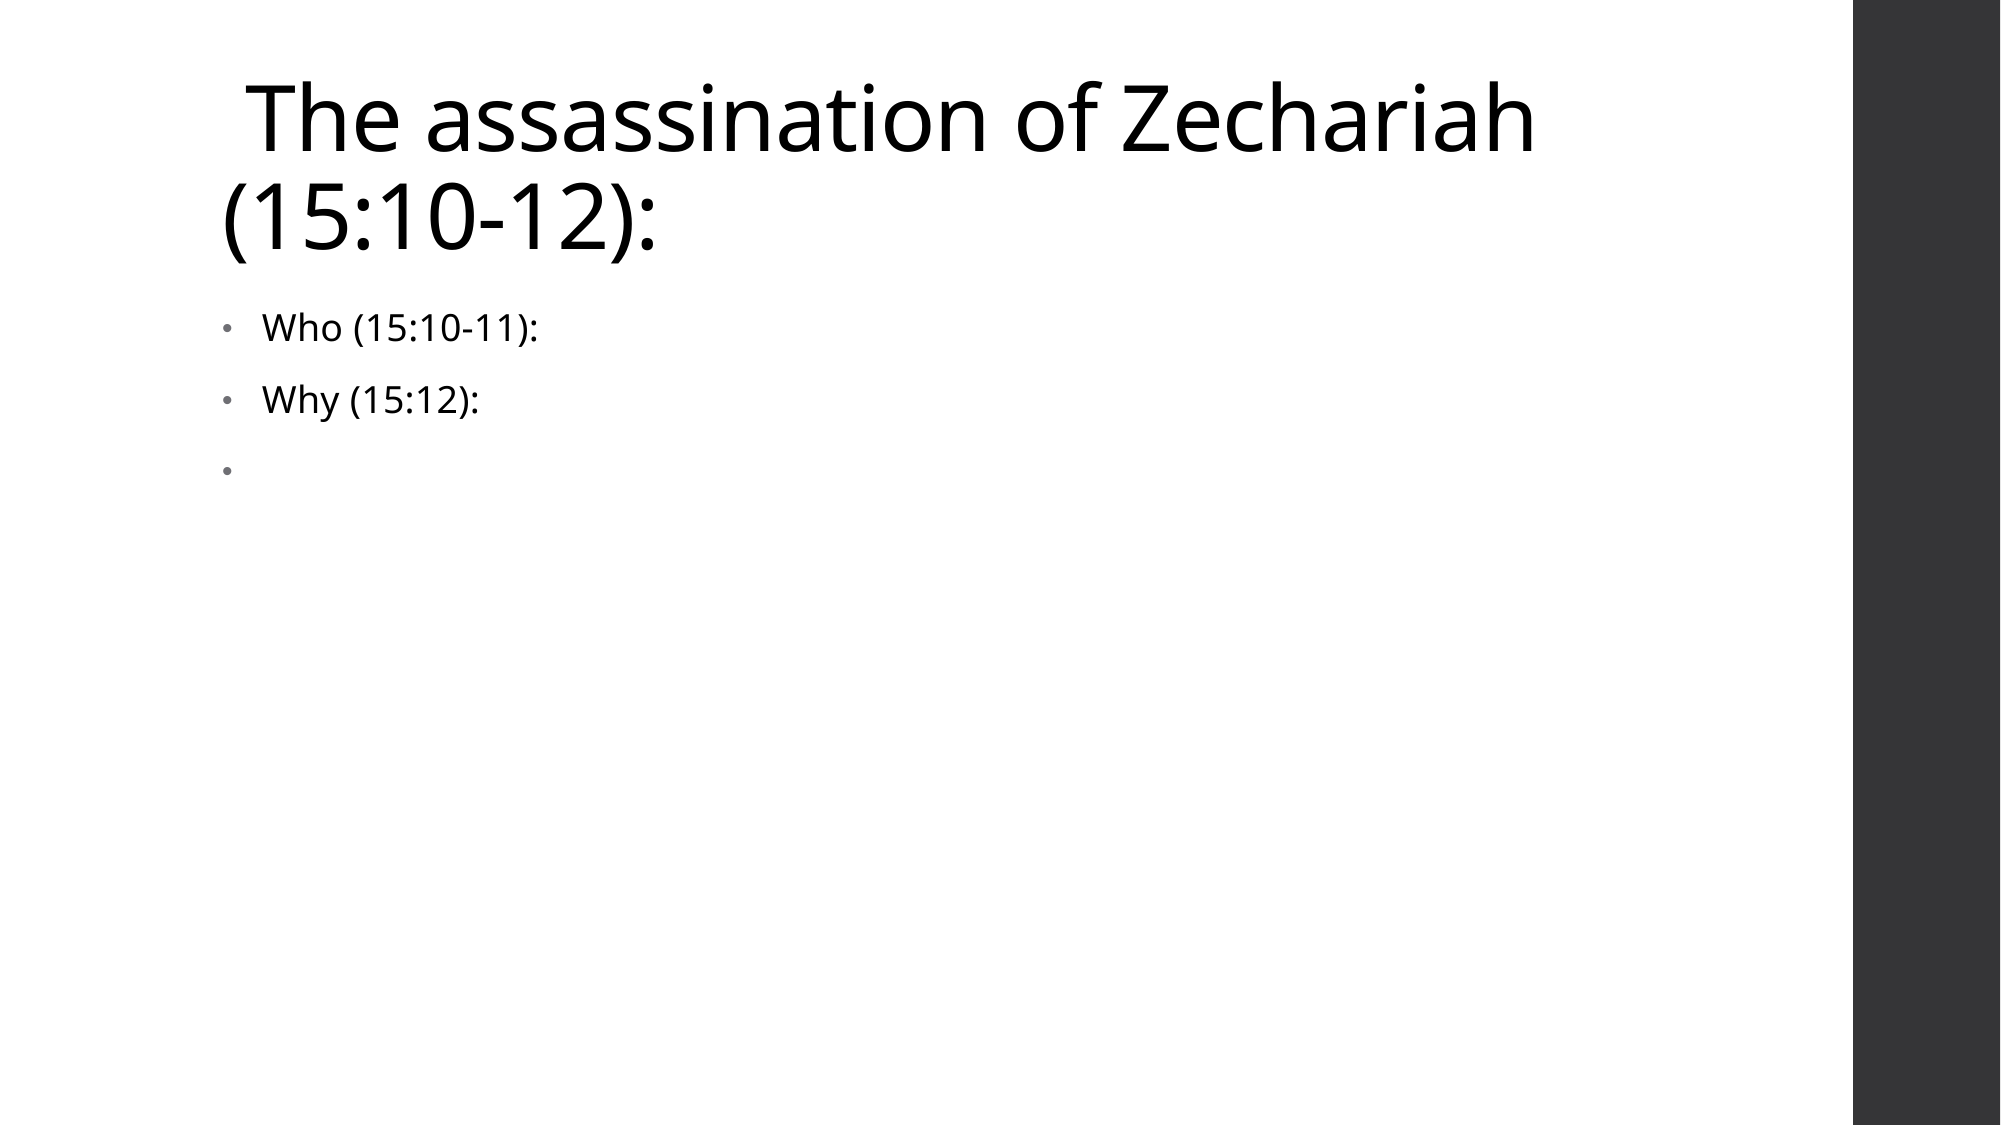

# The assassination of Zechariah (15:10-12):
 Who (15:10-11):
 Why (15:12):